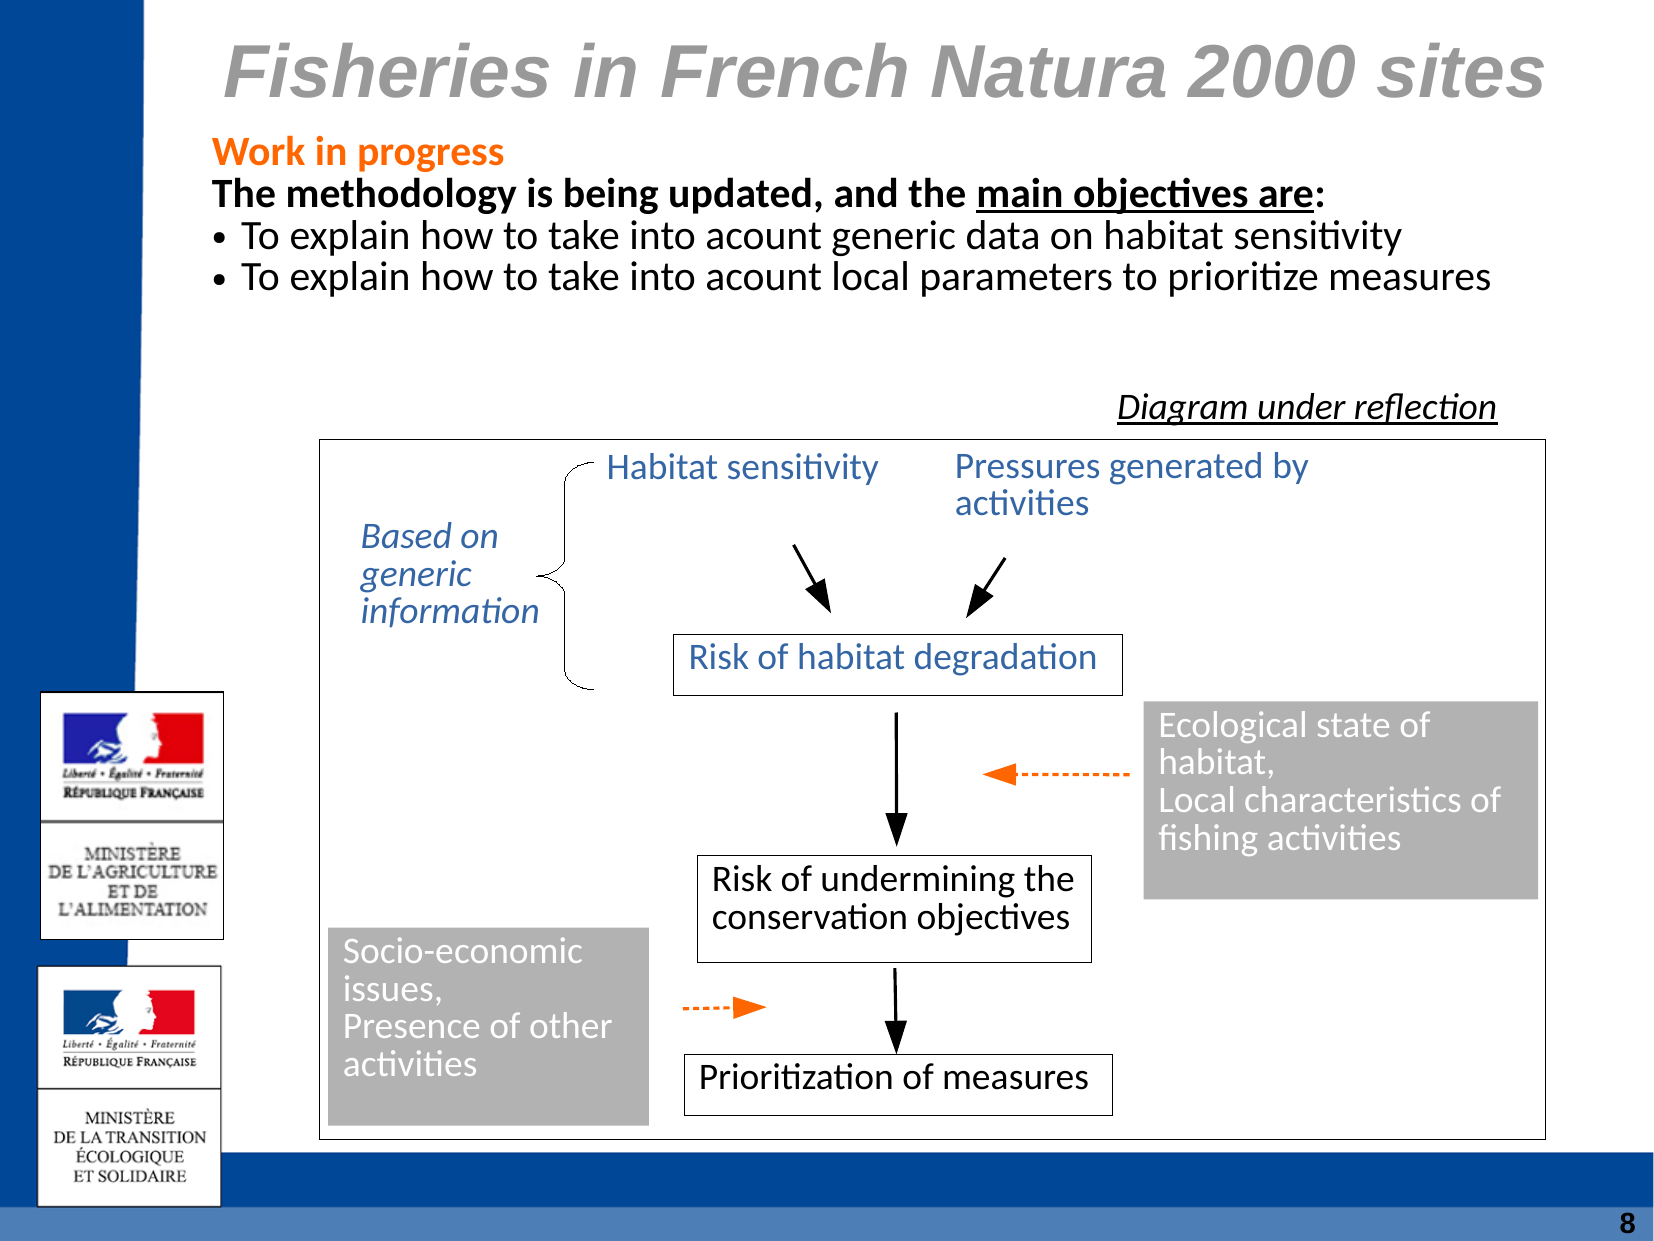

# Fisheries in French Natura 2000 sites
Work in progress
The methodology is being updated, and the main objectives are:
To explain how to take into acount generic data on habitat sensitivity
To explain how to take into acount local parameters to prioritize measures
Diagram under reflection
Pressures generated by activities
Habitat sensitivity
Based on generic information
Risk of habitat degradation
Ecological state of habitat,
Local characteristics of fishing activities
Risk of undermining the conservation objectives
Socio-economic issues,
Presence of other activities
Prioritization of measures